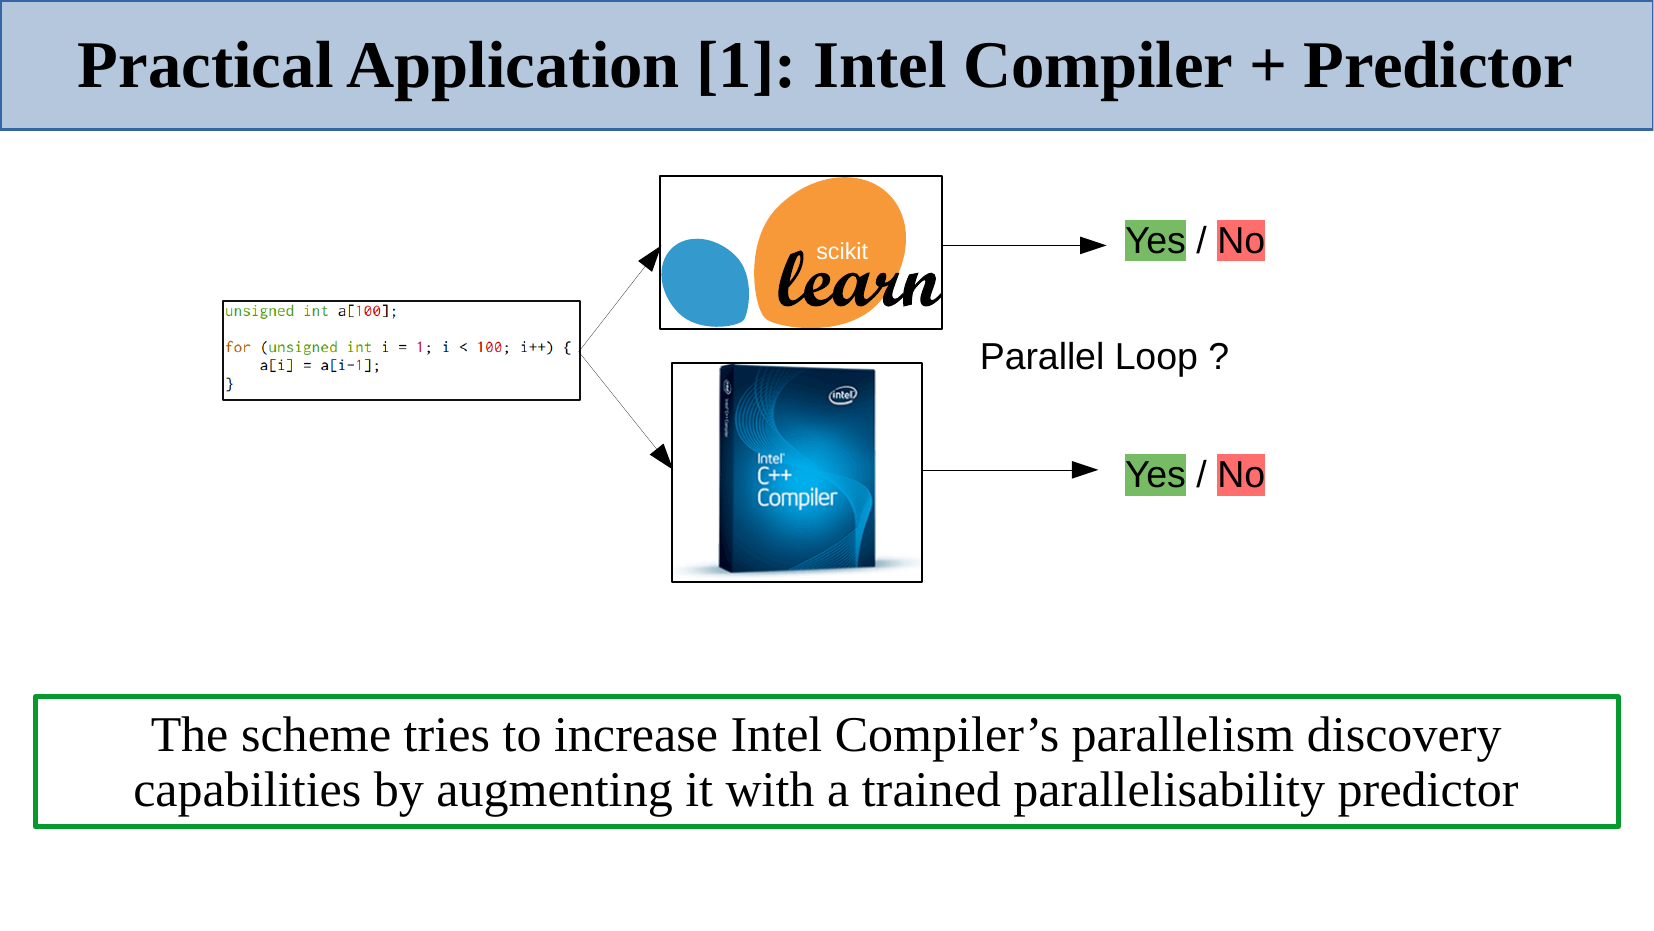

# Practical Application [1]: Intel Compiler + Predictor
Yes / No
Parallel Loop ?
Yes / No
The scheme tries to increase Intel Compiler’s parallelism discovery capabilities by augmenting it with a trained parallelisability predictor